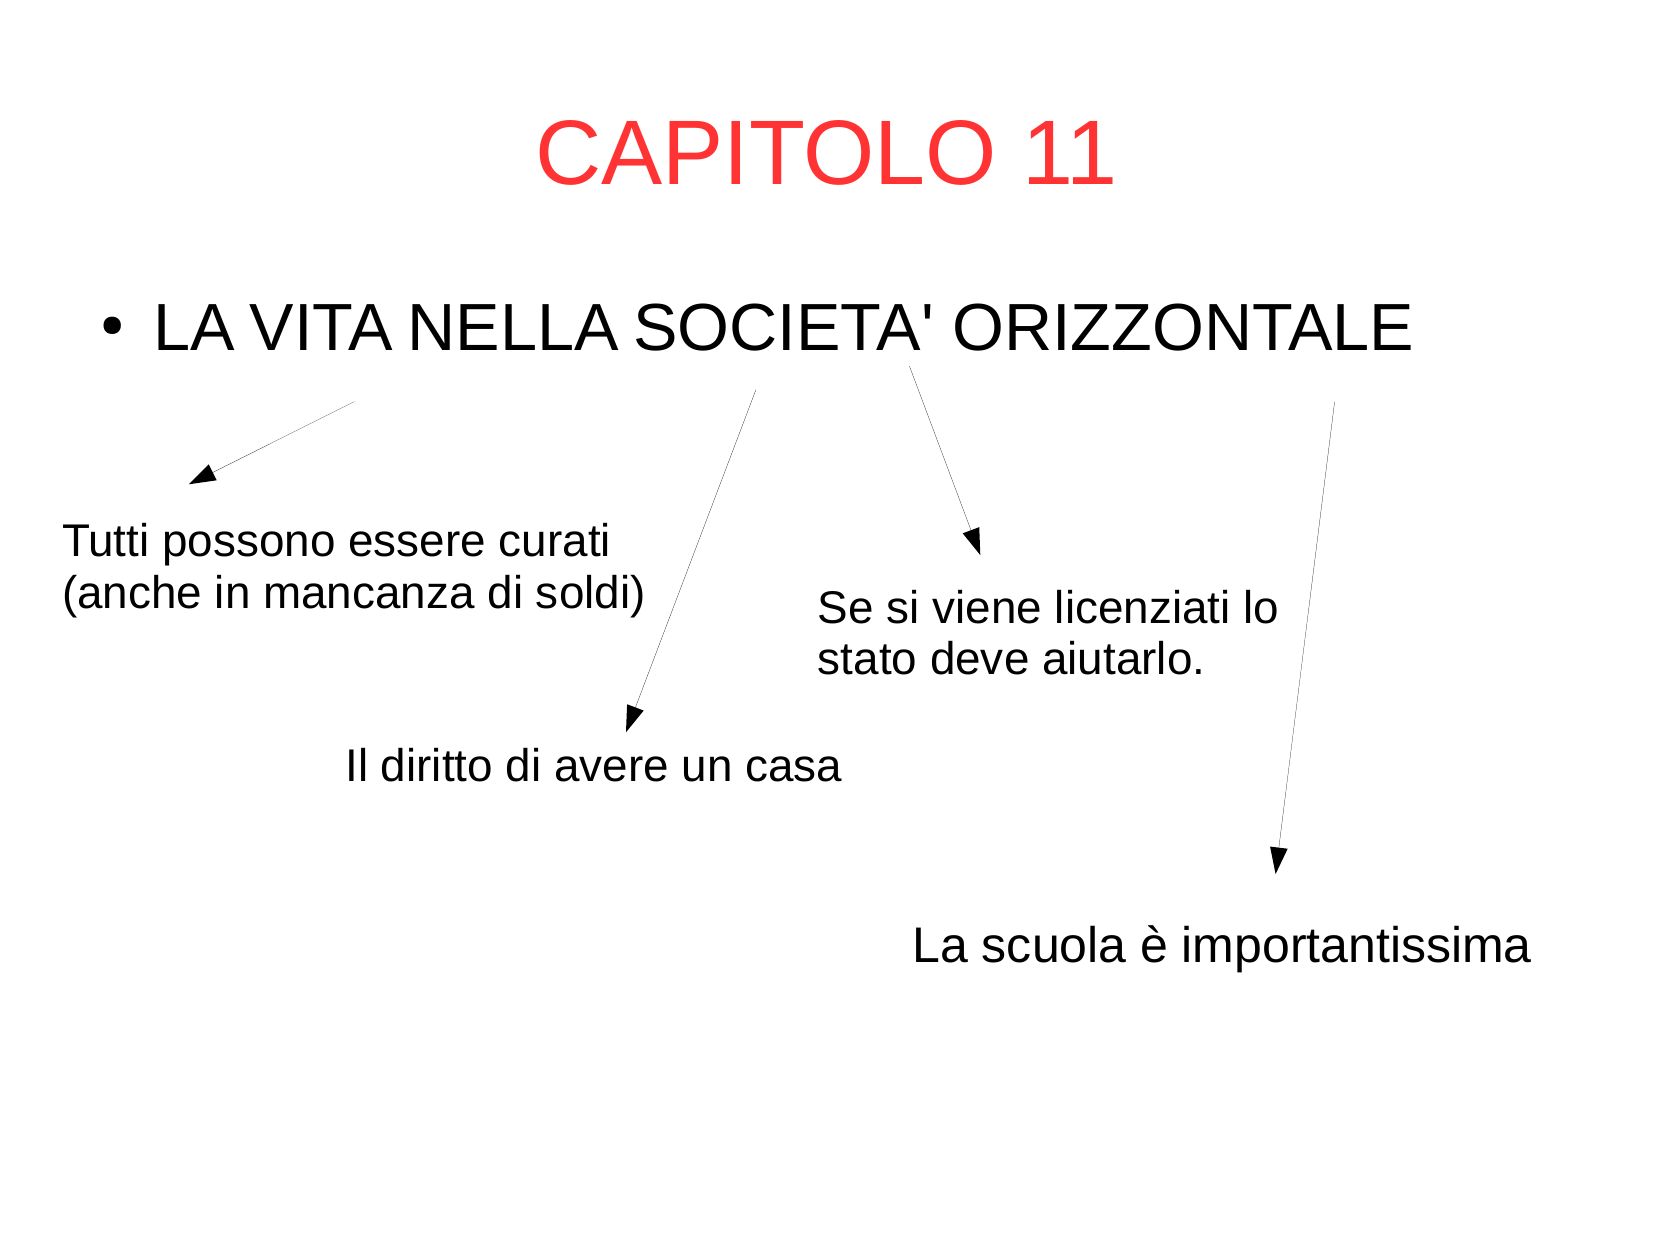

# CAPITOLO 11
LA VITA NELLA SOCIETA' ORIZZONTALE
Tutti possono essere curati (anche in mancanza di soldi)
Se si viene licenziati lo stato deve aiutarlo.
Il diritto di avere un casa
La scuola è importantissima